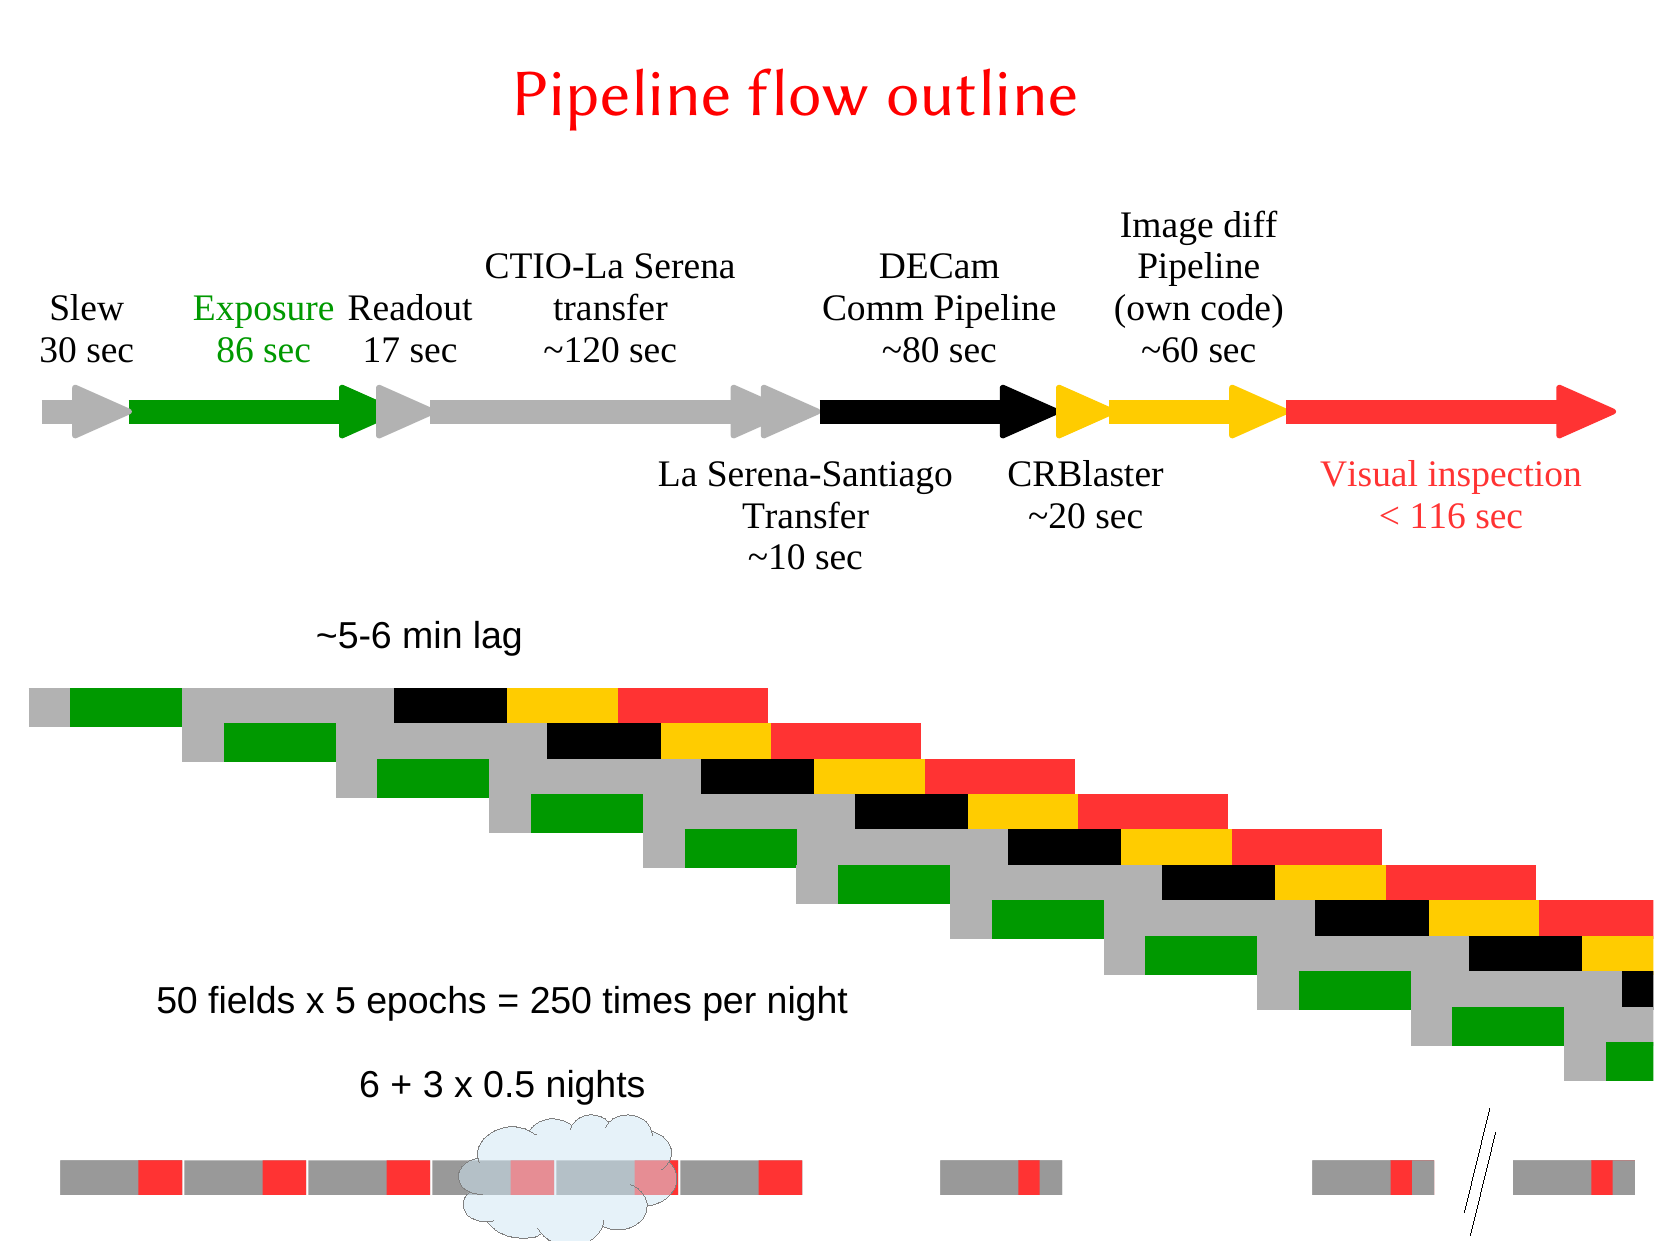

Pipeline flow outline
Slew
30 sec
Exposure
86 sec
CTIO-La Serena
transfer
~120 sec
La Serena-Santiago
Transfer
~10 sec
DECam
Comm Pipeline
~80 sec
CRBlaster
~20 sec
Image diff
Pipeline
(own code)
~60 sec
Visual inspection
< 116 sec
Readout
17 sec
~5-6 min lag
50 fields x 5 epochs = 250 times per night
6 + 3 x 0.5 nights